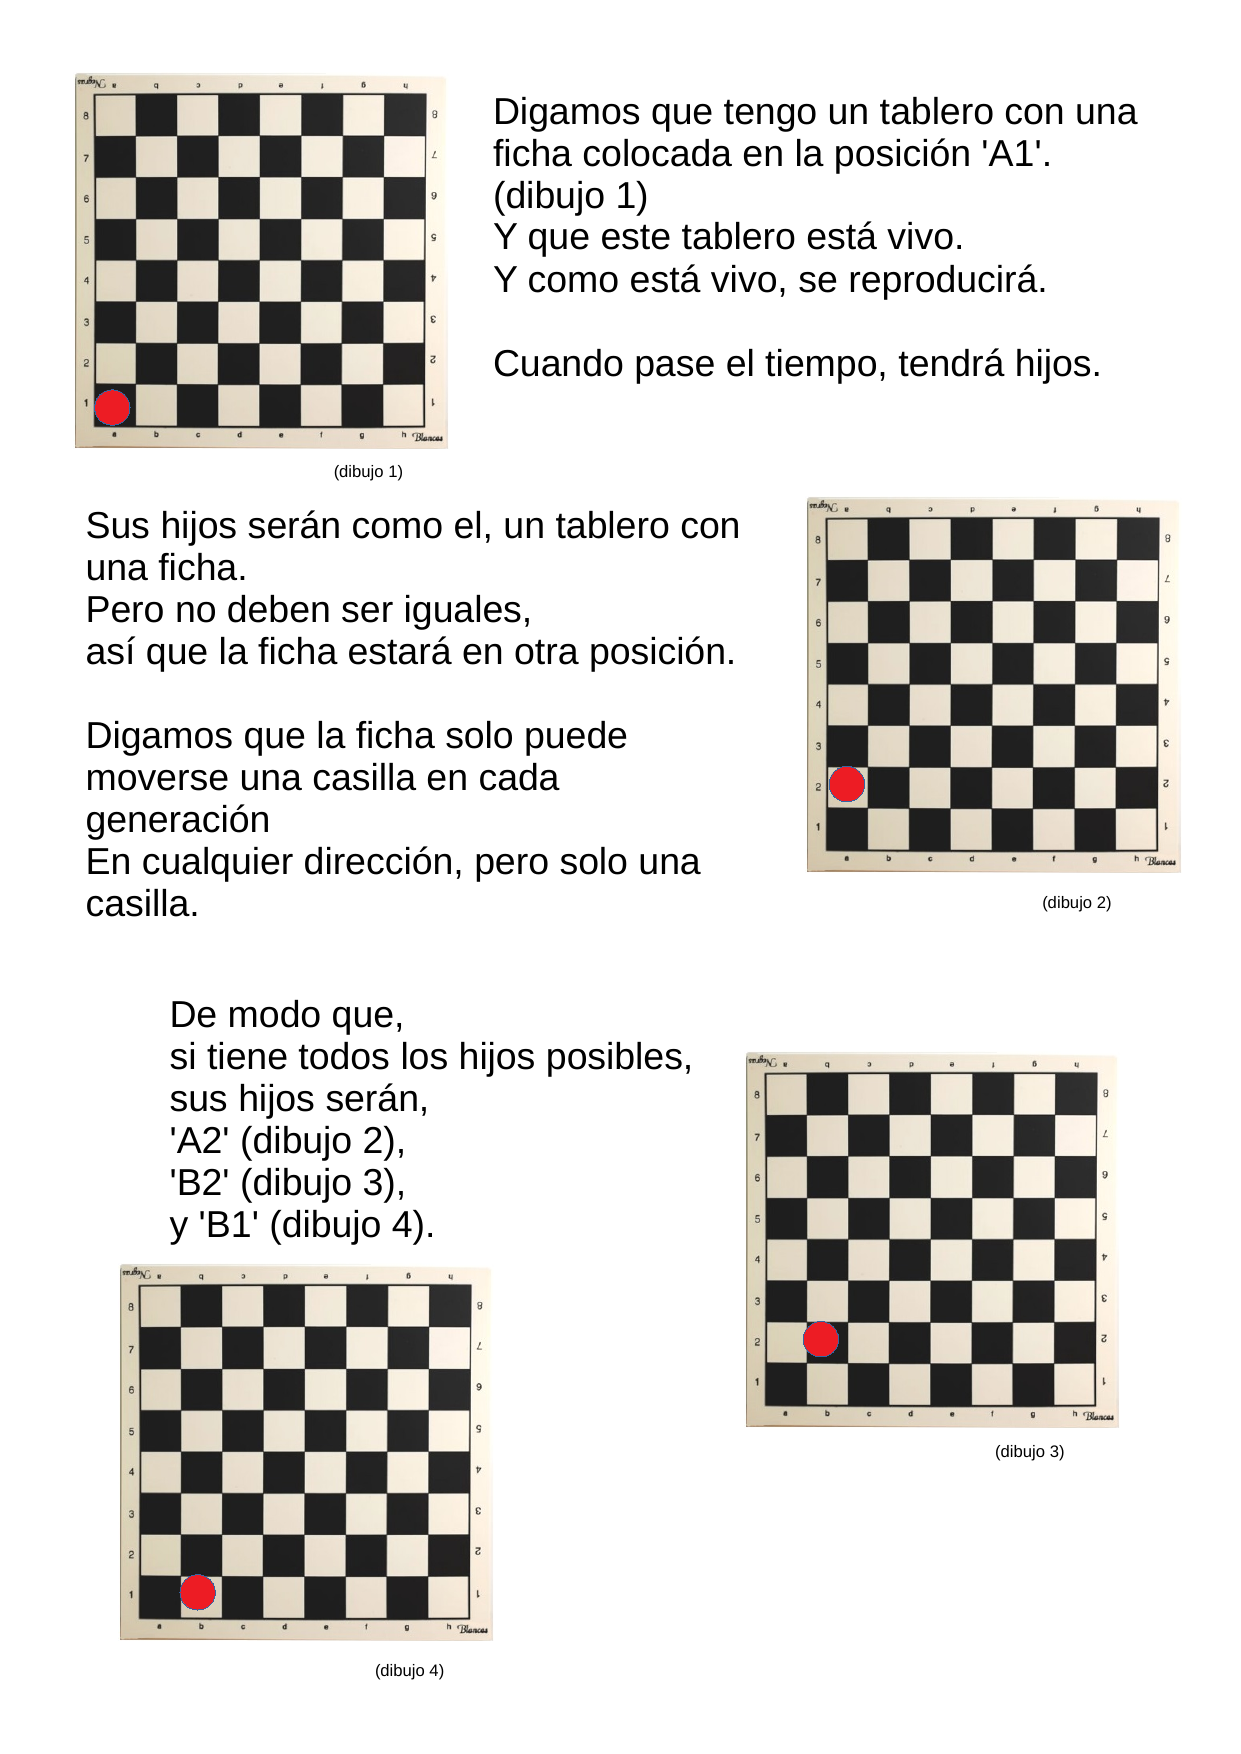

Digamos que tengo un tablero con una ficha colocada en la posición 'A1'.
(dibujo 1)
Y que este tablero está vivo.
Y como está vivo, se reproducirá.
Cuando pase el tiempo, tendrá hijos.
(dibujo 1)
Sus hijos serán como el, un tablero con una ficha.
Pero no deben ser iguales,
así que la ficha estará en otra posición.
Digamos que la ficha solo puede moverse una casilla en cada generación
En cualquier dirección, pero solo una casilla.
(dibujo 2)
De modo que,
si tiene todos los hijos posibles,
sus hijos serán,
'A2' (dibujo 2),
'B2' (dibujo 3),
y 'B1' (dibujo 4).
(dibujo 3)
(dibujo 4)